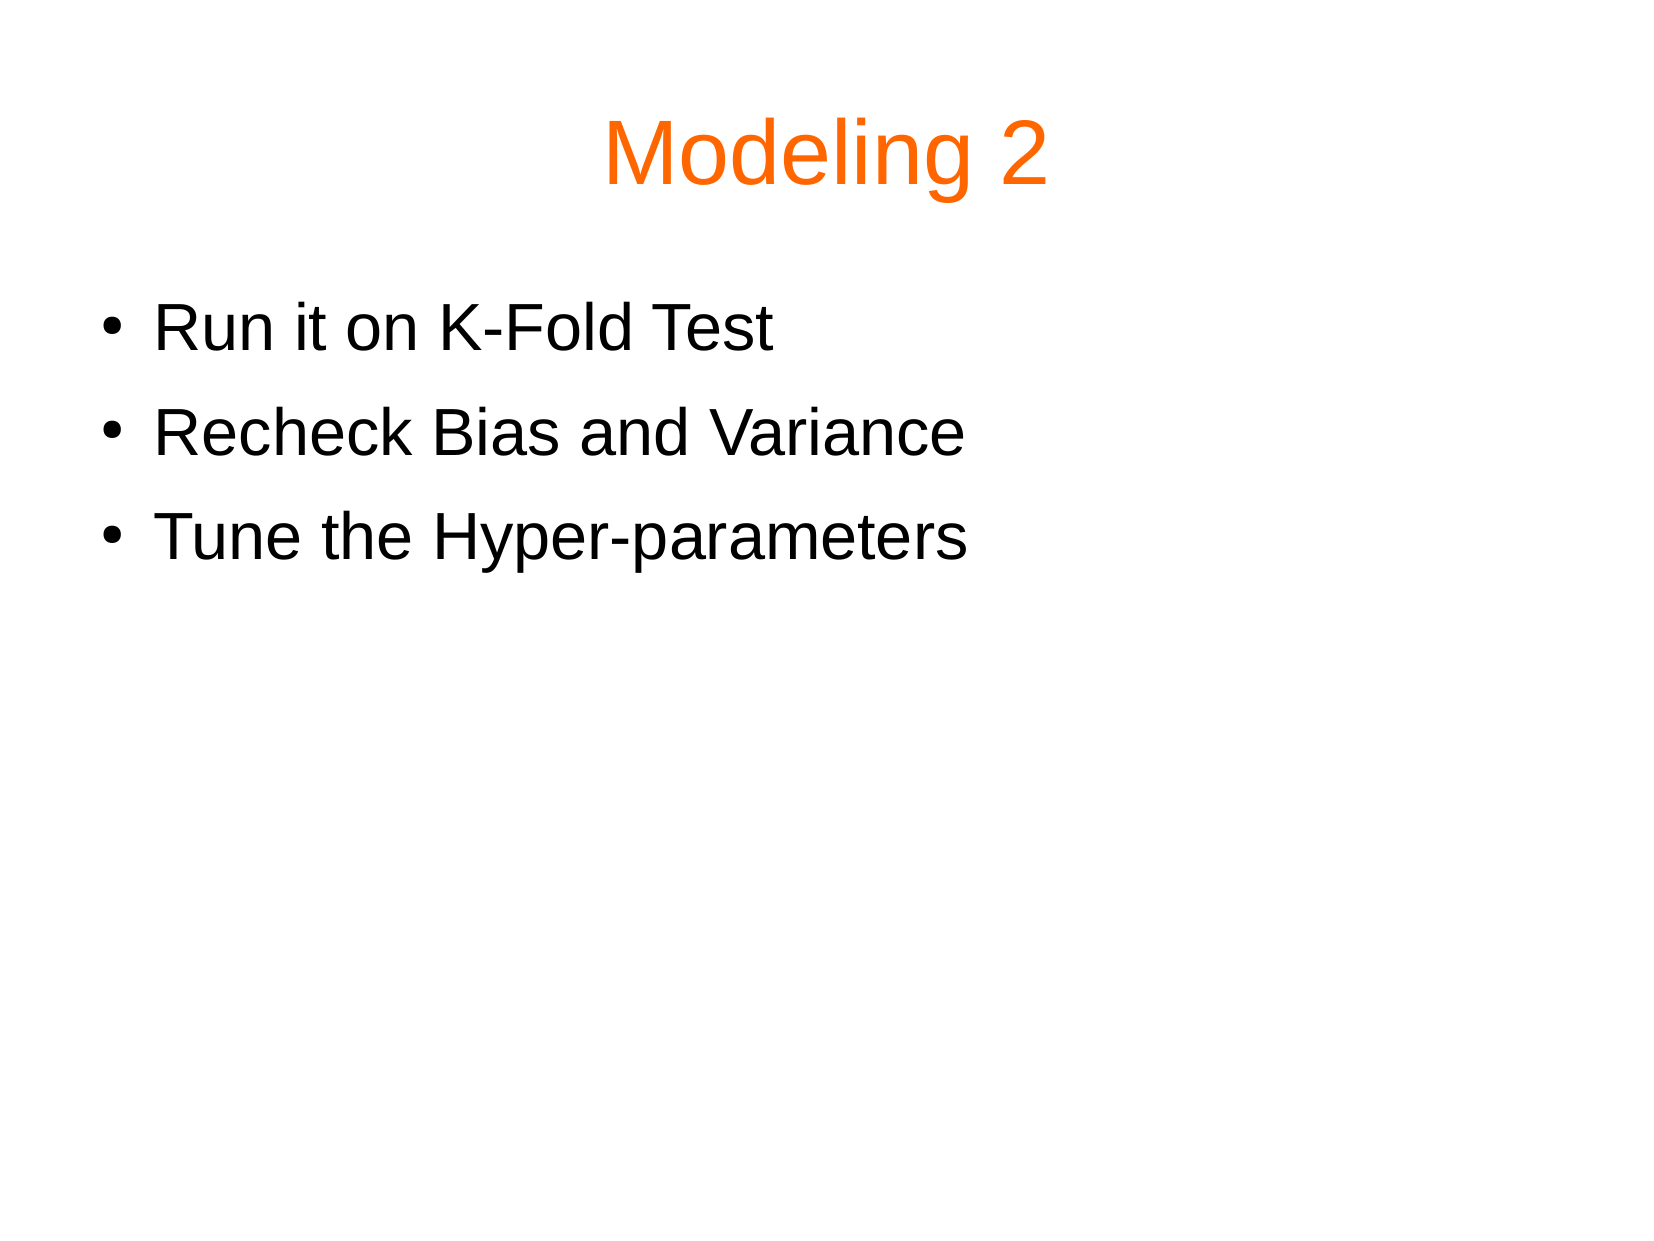

# Modeling 2
Run it on K-Fold Test
Recheck Bias and Variance
Tune the Hyper-parameters